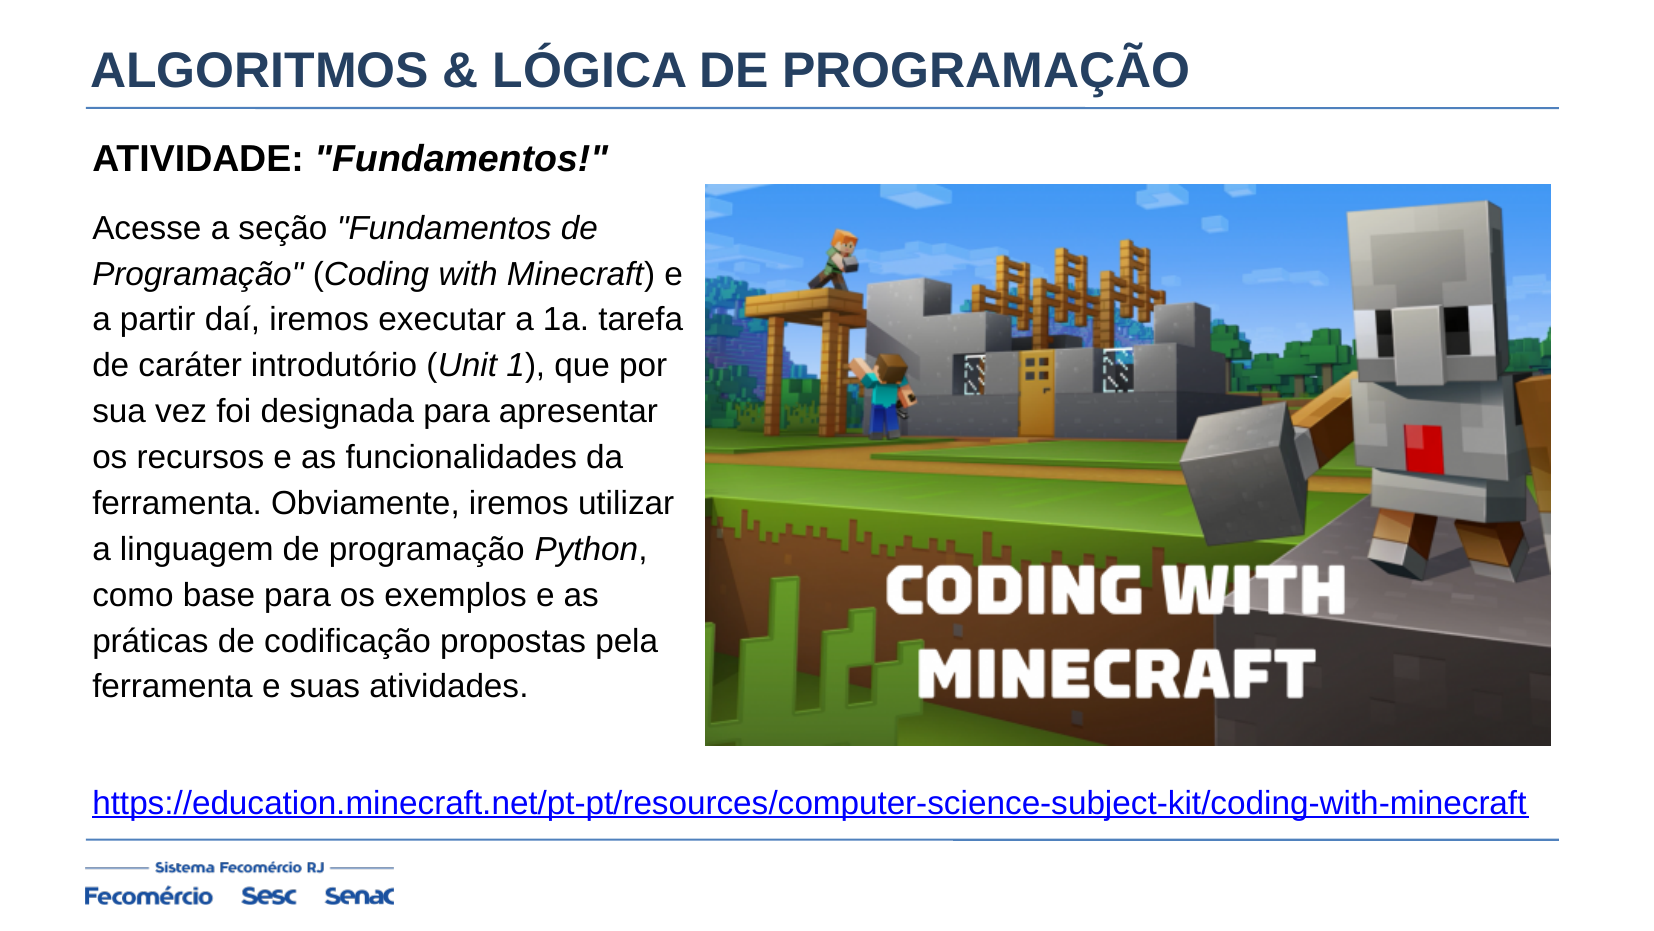

ALGORITMOS & LÓGICA DE PROGRAMAÇÃO
ATIVIDADE: "Fundamentos!"
Acesse a seção "Fundamentos de Programação" (Coding with Minecraft) e a partir daí, iremos executar a 1a. tarefa de caráter introdutório (Unit 1), que por sua vez foi designada para apresentar os recursos e as funcionalidades da ferramenta. Obviamente, iremos utilizar a linguagem de programação Python, como base para os exemplos e as práticas de codificação propostas pela ferramenta e suas atividades.
https://education.minecraft.net/pt-pt/resources/computer-science-subject-kit/coding-with-minecraft